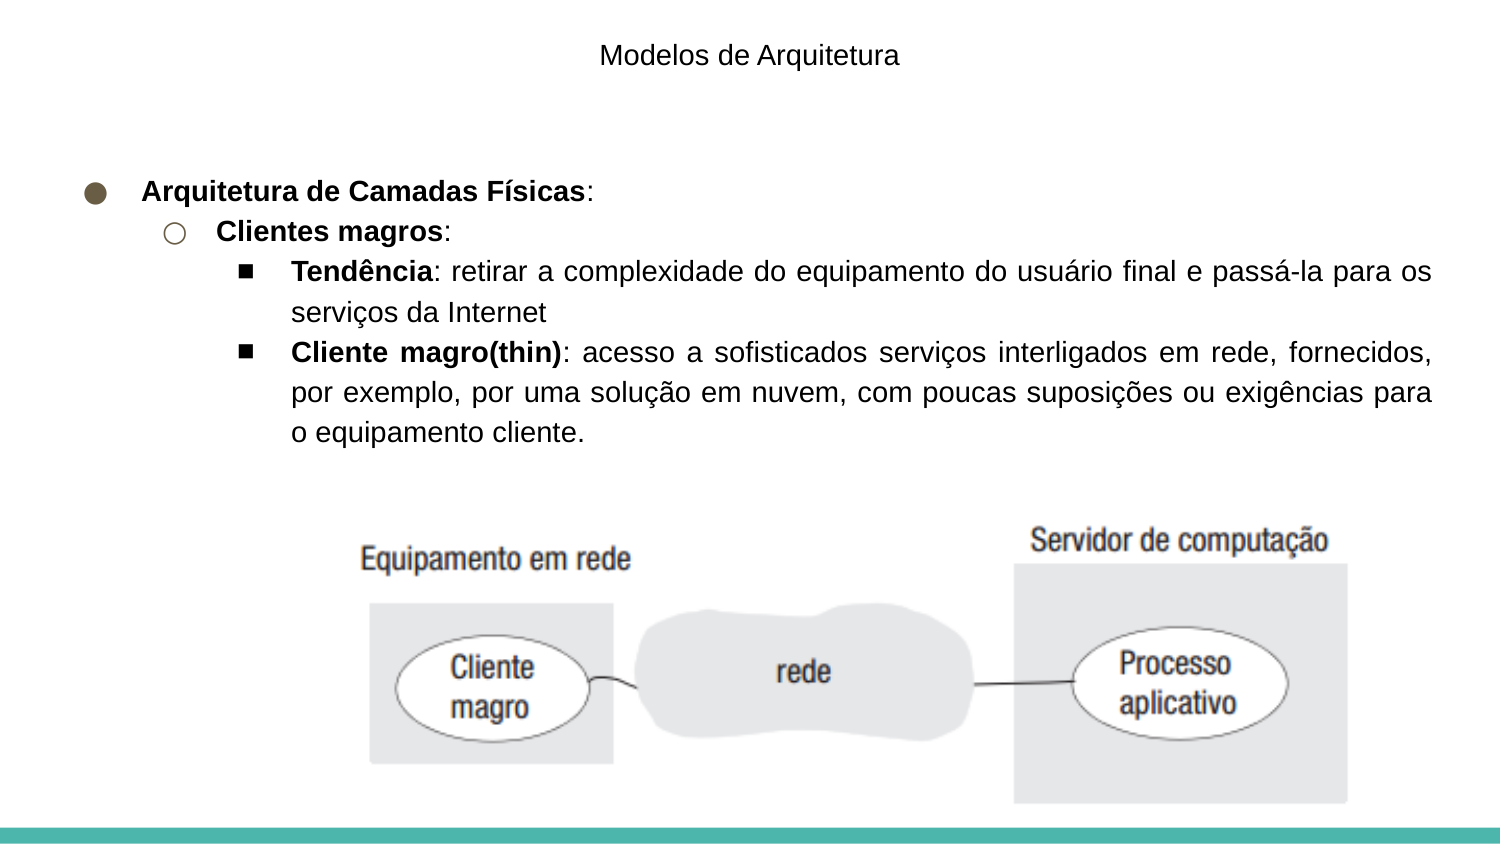

# Modelos de Arquitetura
Arquitetura de Camadas Físicas:
Clientes magros:
Tendência: retirar a complexidade do equipamento do usuário final e passá-la para os serviços da Internet
Cliente magro(thin): acesso a sofisticados serviços interligados em rede, fornecidos, por exemplo, por uma solução em nuvem, com poucas suposições ou exigências para o equipamento cliente.